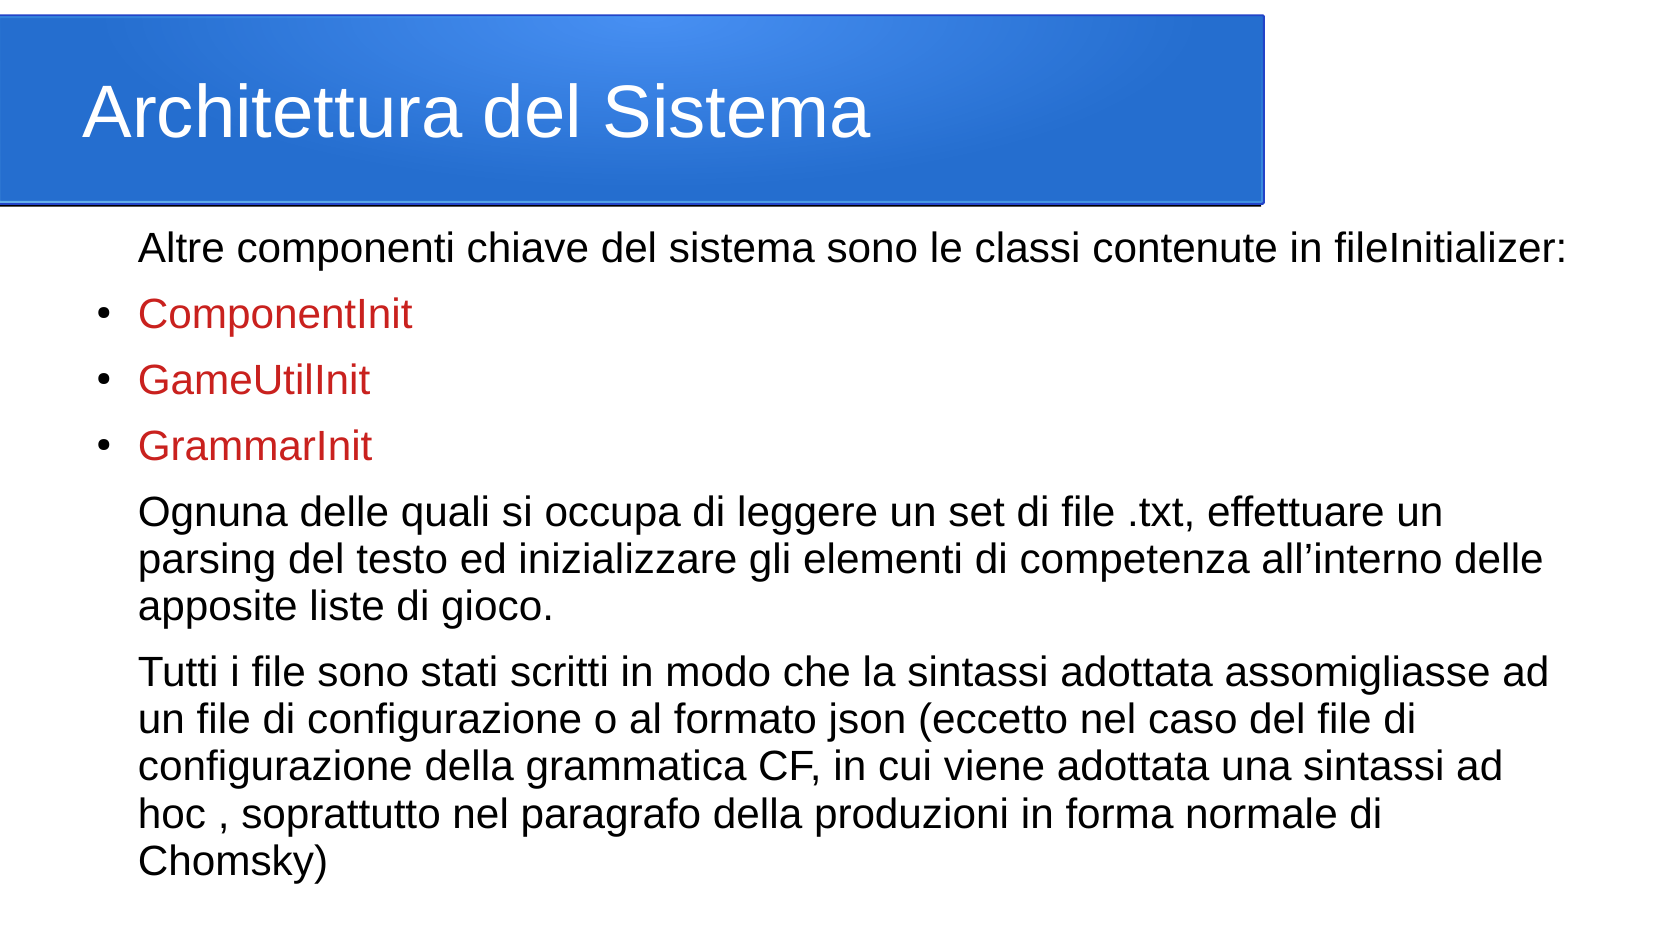

# Architettura del Sistema
Altre componenti chiave del sistema sono le classi contenute in fileInitializer:
ComponentInit
GameUtilInit
GrammarInit
Ognuna delle quali si occupa di leggere un set di file .txt, effettuare un parsing del testo ed inizializzare gli elementi di competenza all’interno delle apposite liste di gioco.
Tutti i file sono stati scritti in modo che la sintassi adottata assomigliasse ad un file di configurazione o al formato json (eccetto nel caso del file di configurazione della grammatica CF, in cui viene adottata una sintassi ad hoc , soprattutto nel paragrafo della produzioni in forma normale di Chomsky)